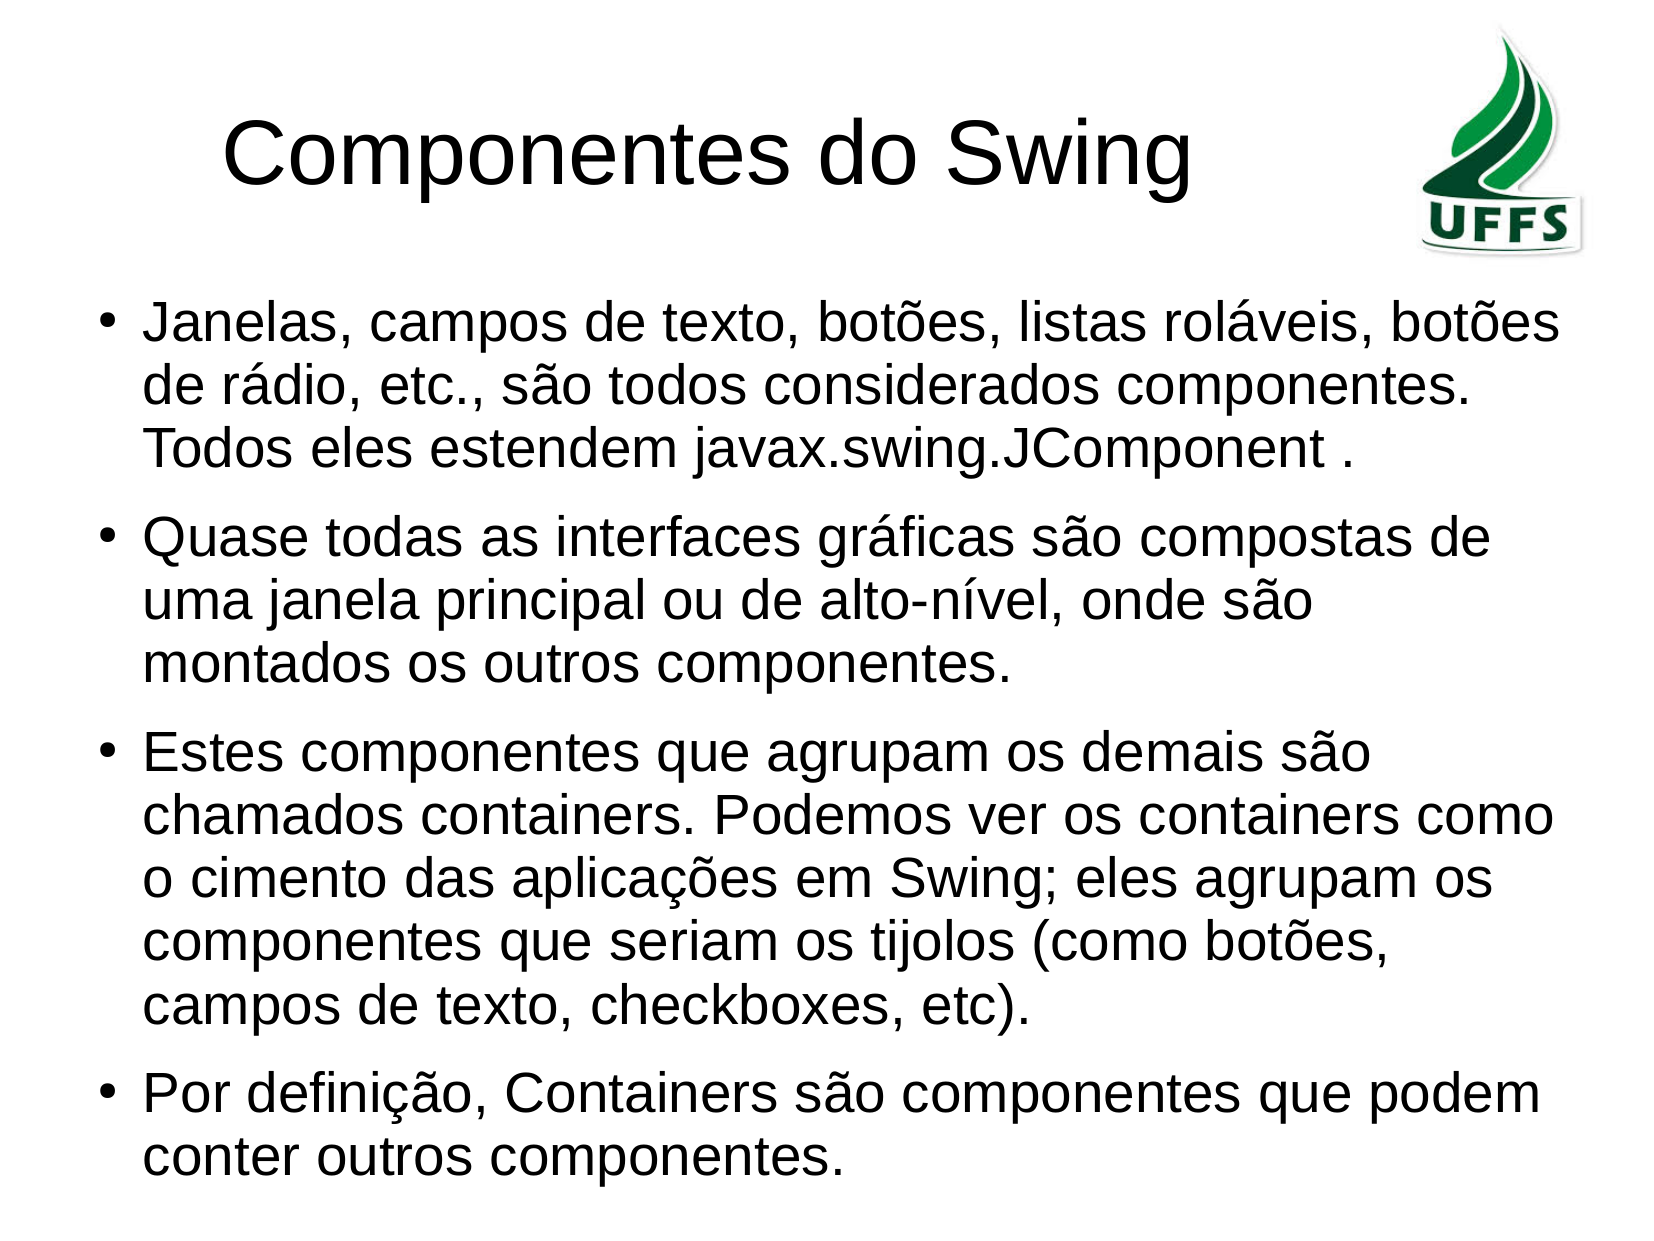

# Componentes do Swing
Janelas, campos de texto, botões, listas roláveis, botões de rádio, etc., são todos considerados componentes. Todos eles estendem javax.swing.JComponent .
Quase todas as interfaces gráficas são compostas de uma janela principal ou de alto-nível, onde são montados os outros componentes.
Estes componentes que agrupam os demais são chamados containers. Podemos ver os containers como o cimento das aplicações em Swing; eles agrupam os componentes que seriam os tijolos (como botões, campos de texto, checkboxes, etc).
Por definição, Containers são componentes que podem conter outros componentes.